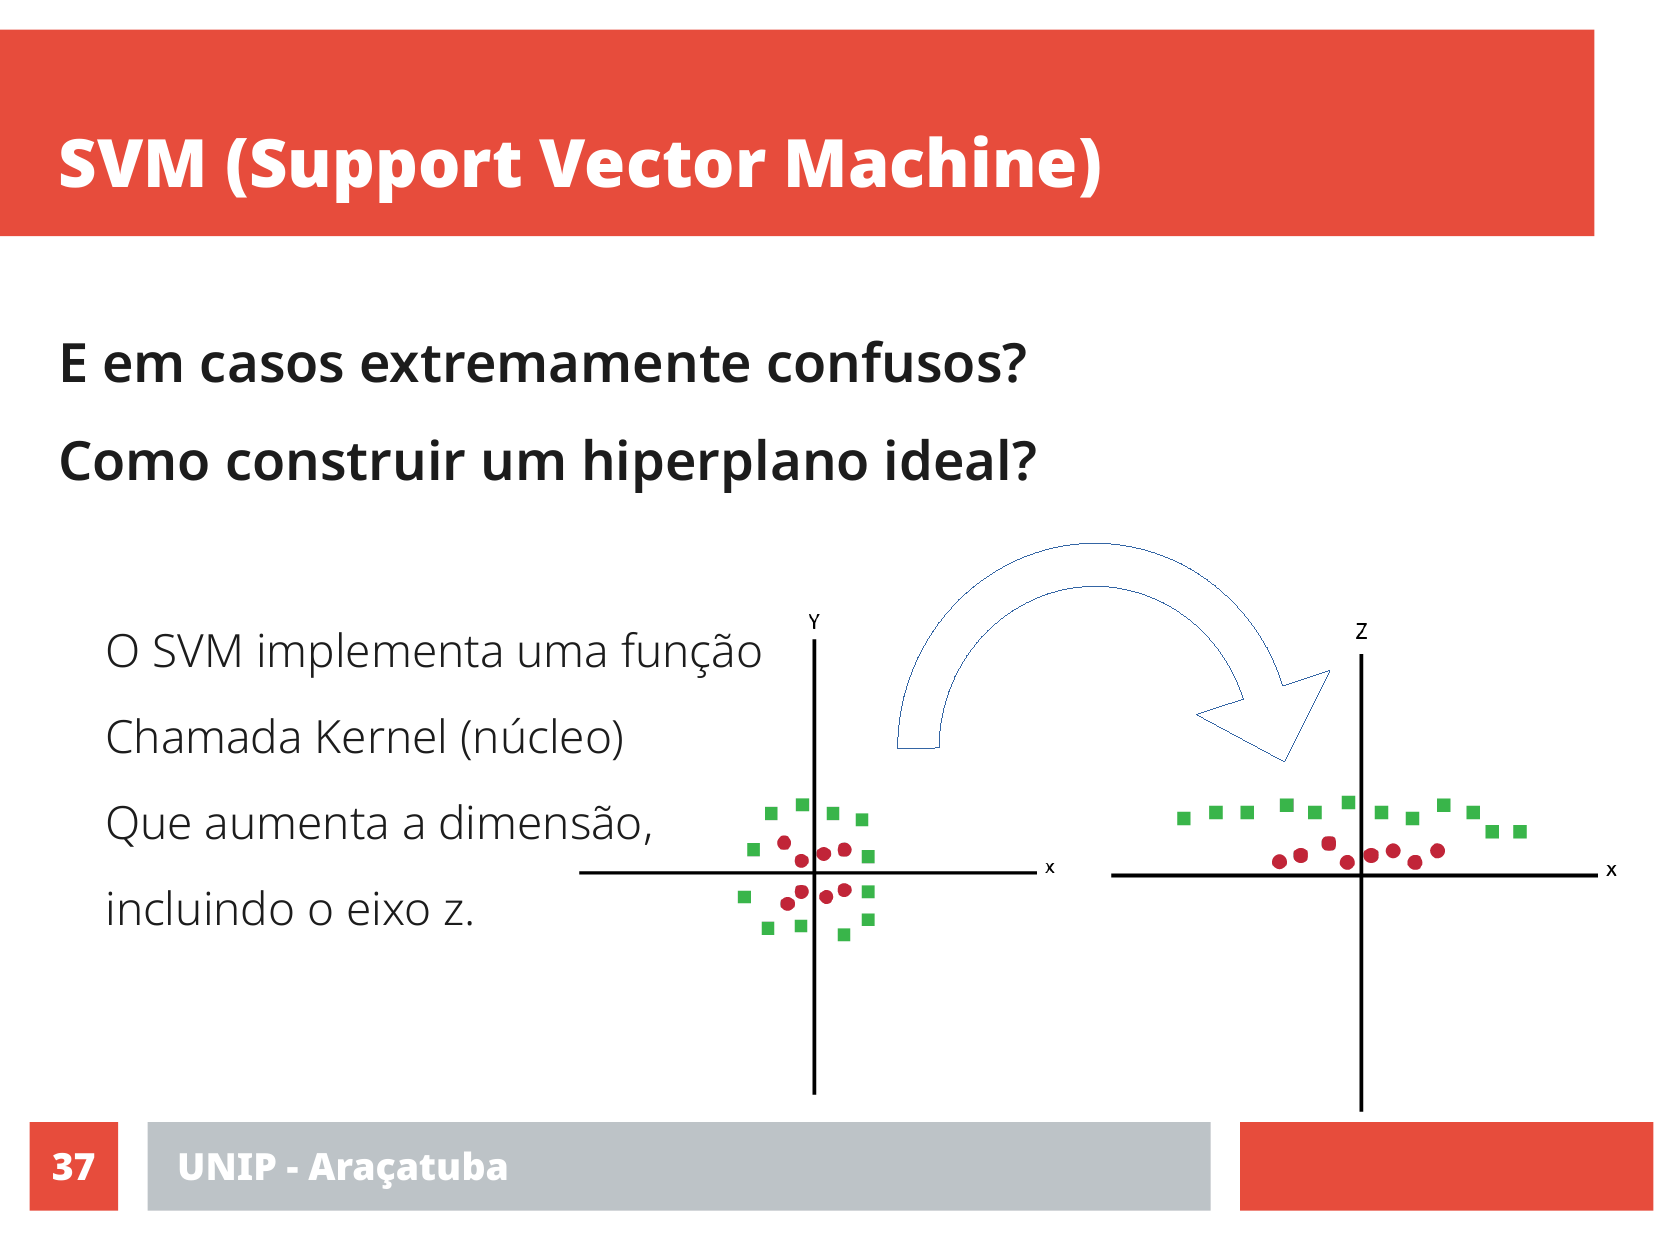

# SVM (Support Vector Machine)
E em casos extremamente confusos?
Como construir um hiperplano ideal?
O SVM implementa uma função
Chamada Kernel (núcleo)
Que aumenta a dimensão,
incluindo o eixo z.
37
UNIP - Araçatuba